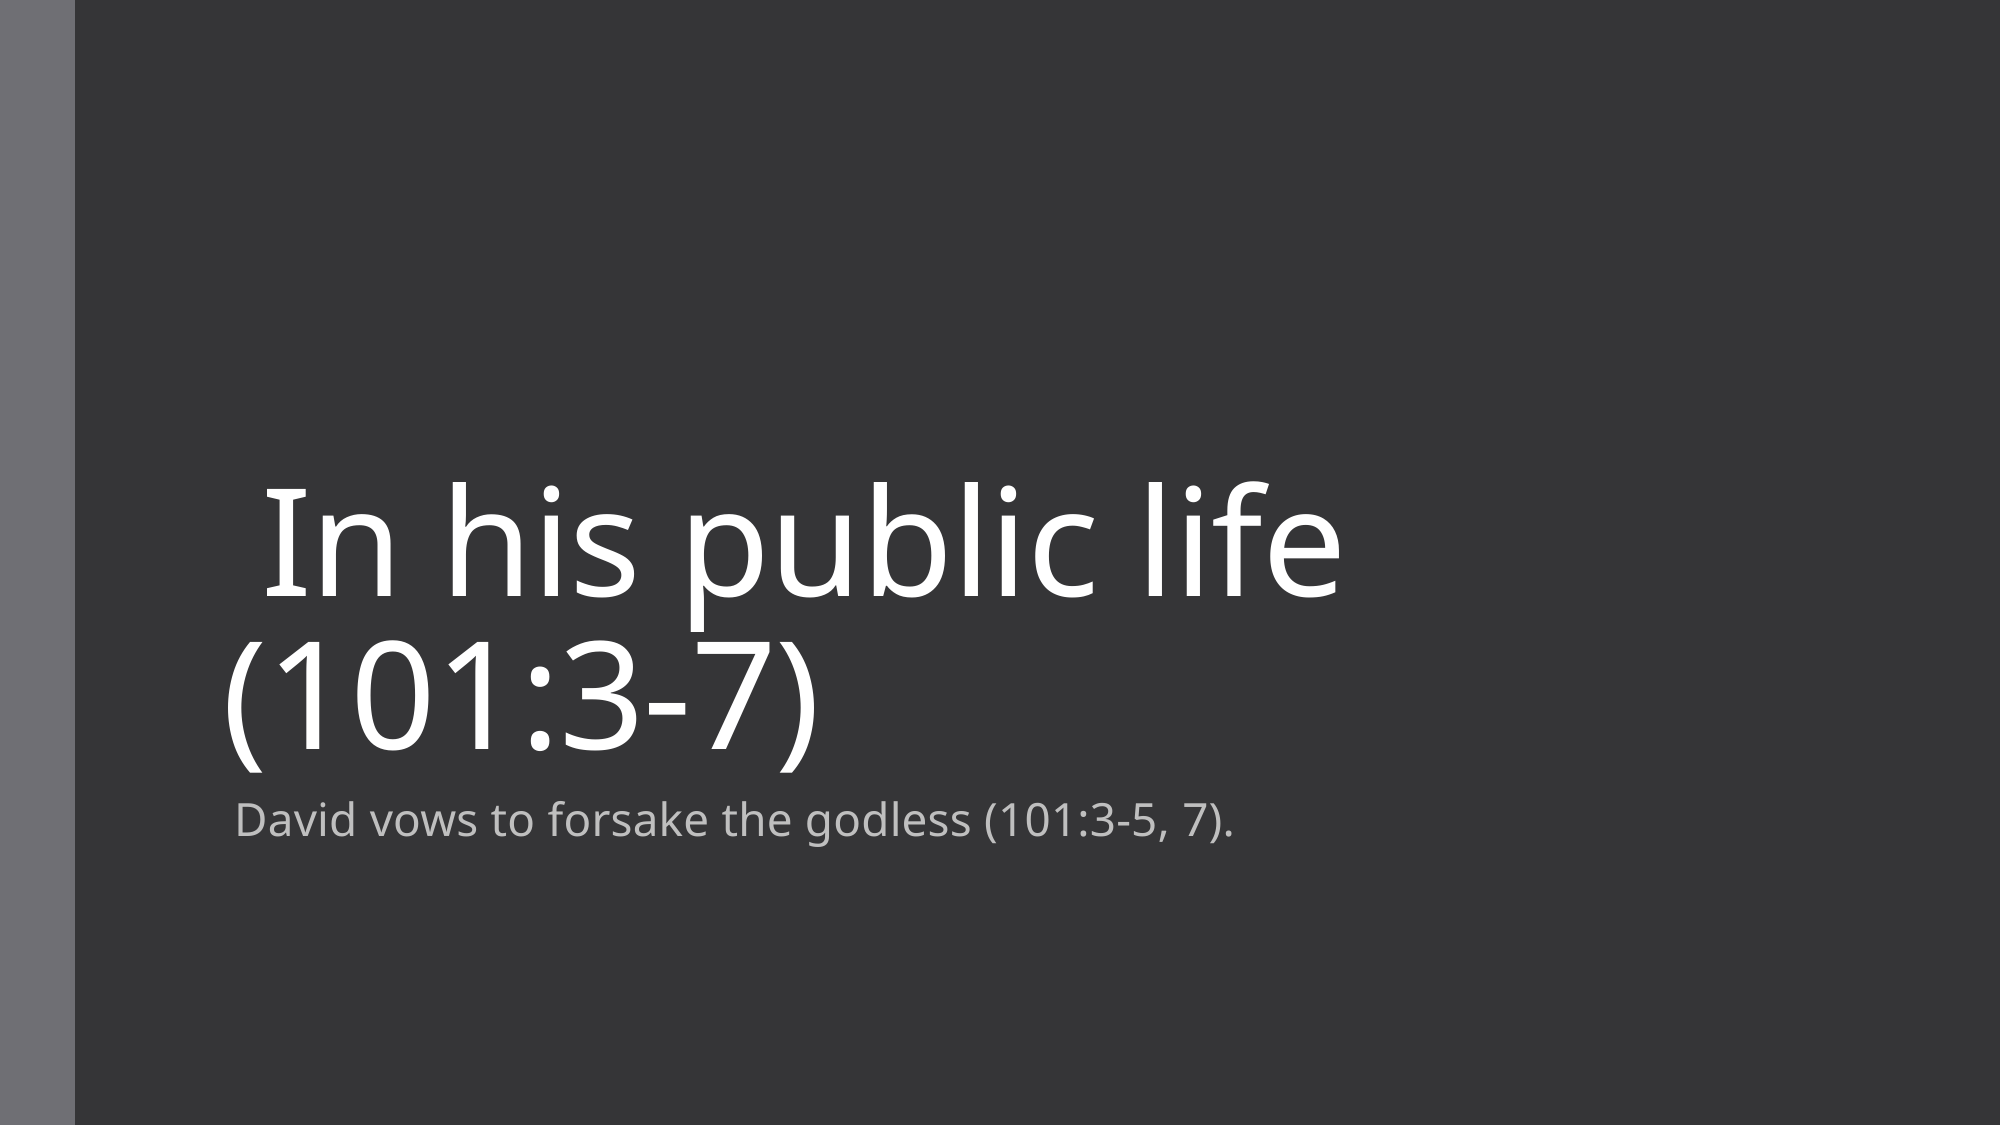

# In his public life (101:3-7)
 David vows to forsake the godless (101:3-5, 7).